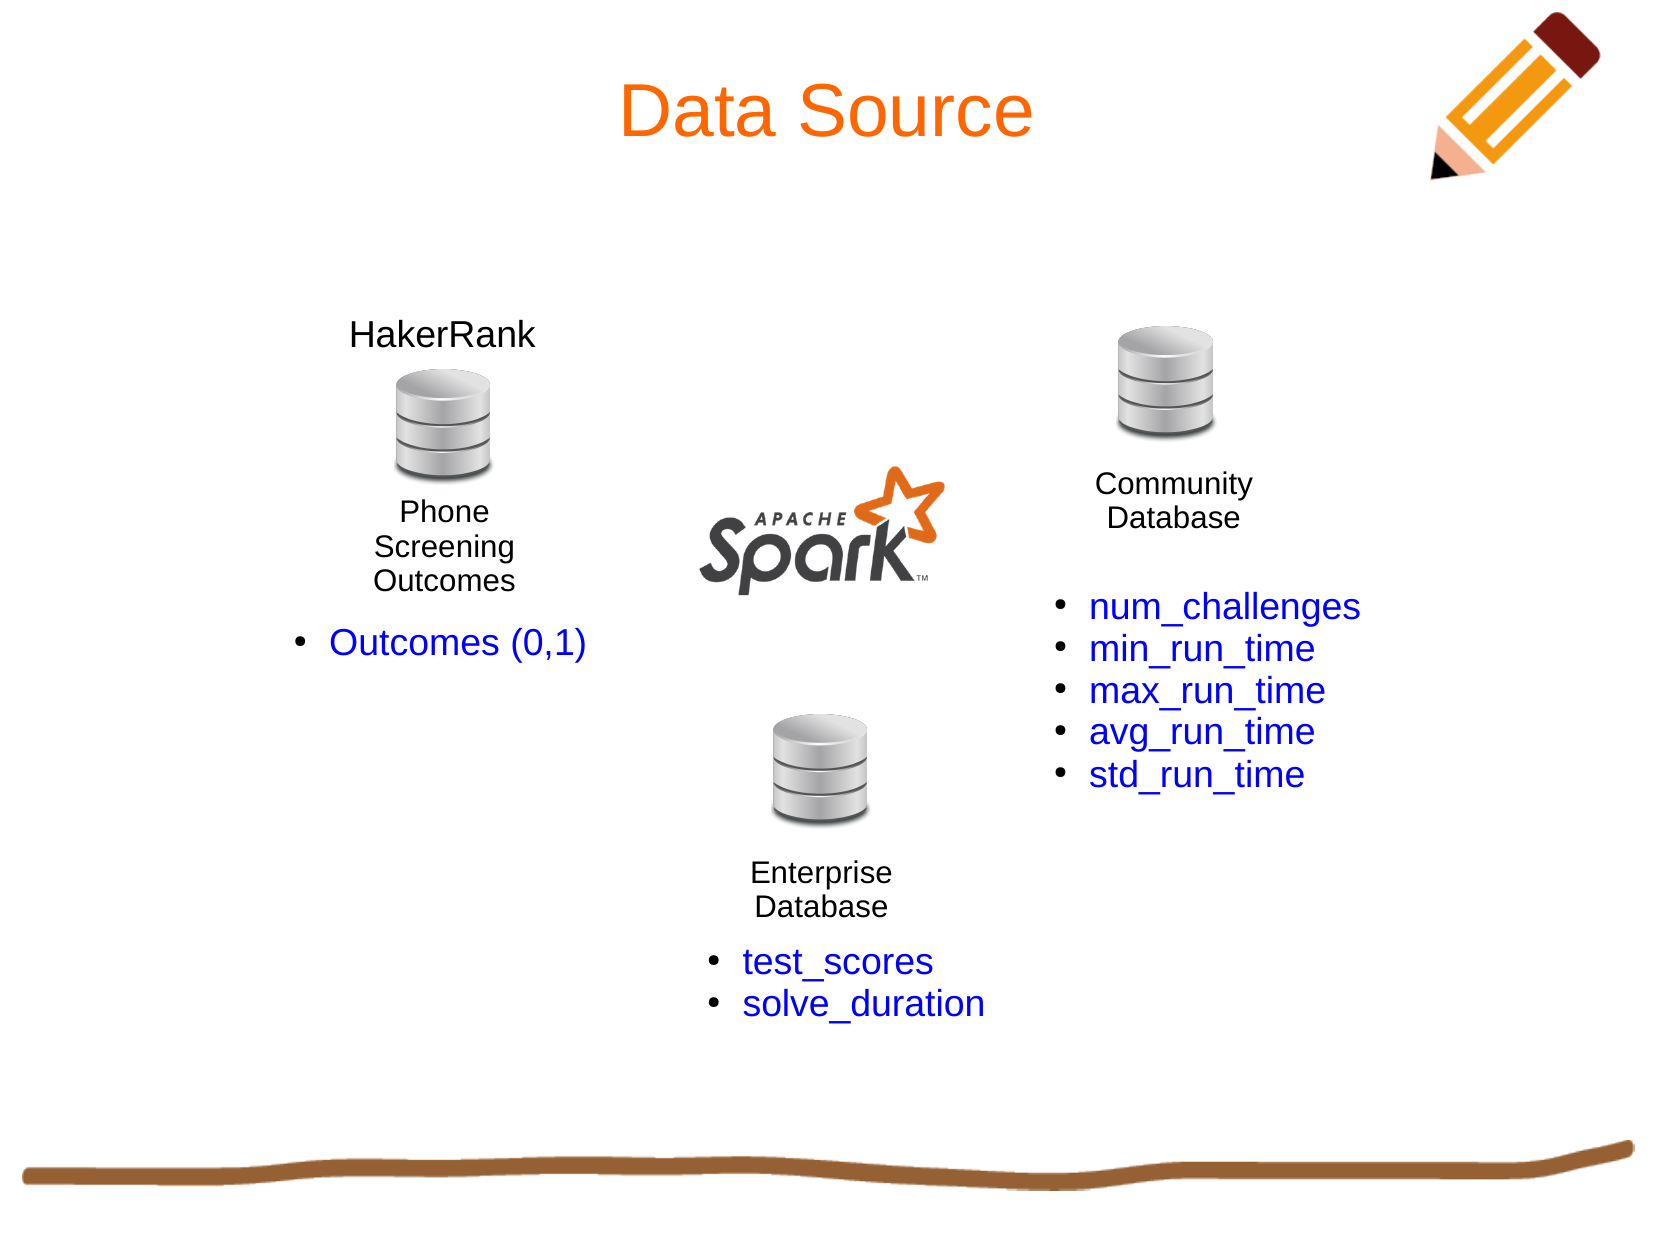

# Data Source
HakerRank
Community Database
Phone Screening Outcomes
num_challenges
min_run_time
max_run_time
avg_run_time
std_run_time
Outcomes (0,1)
Enterprise Database
test_scores
solve_duration